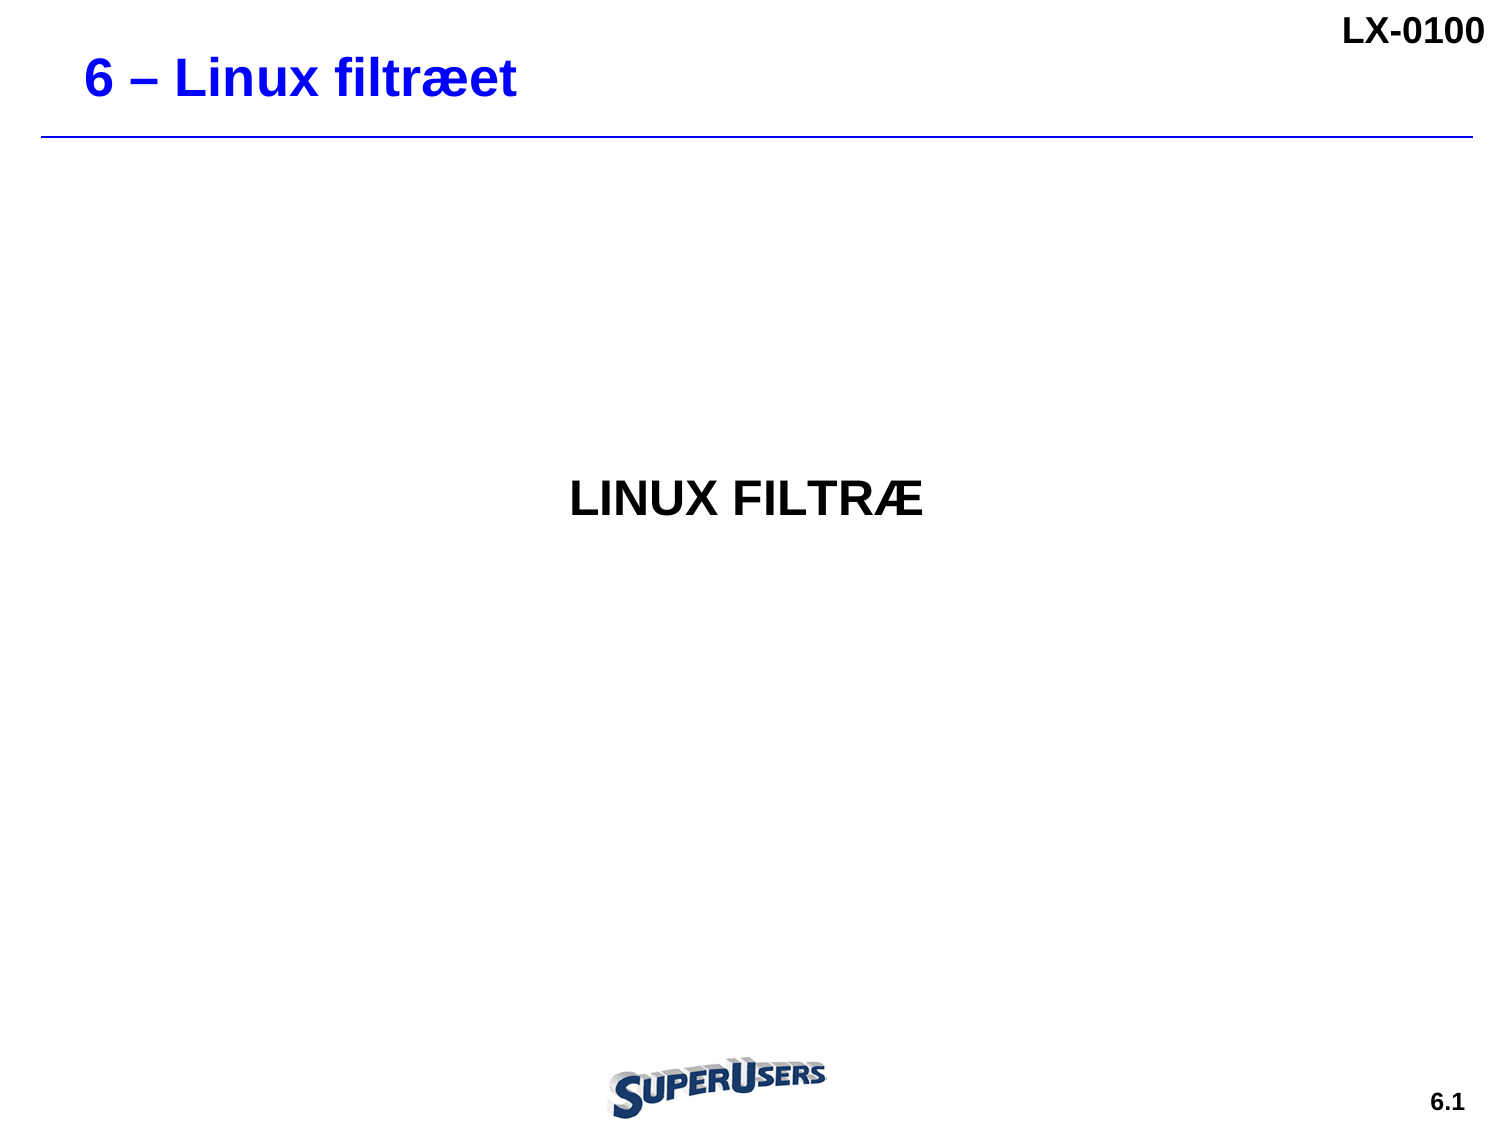

# 6 – Linux filtræet
LINUX FILTRÆ